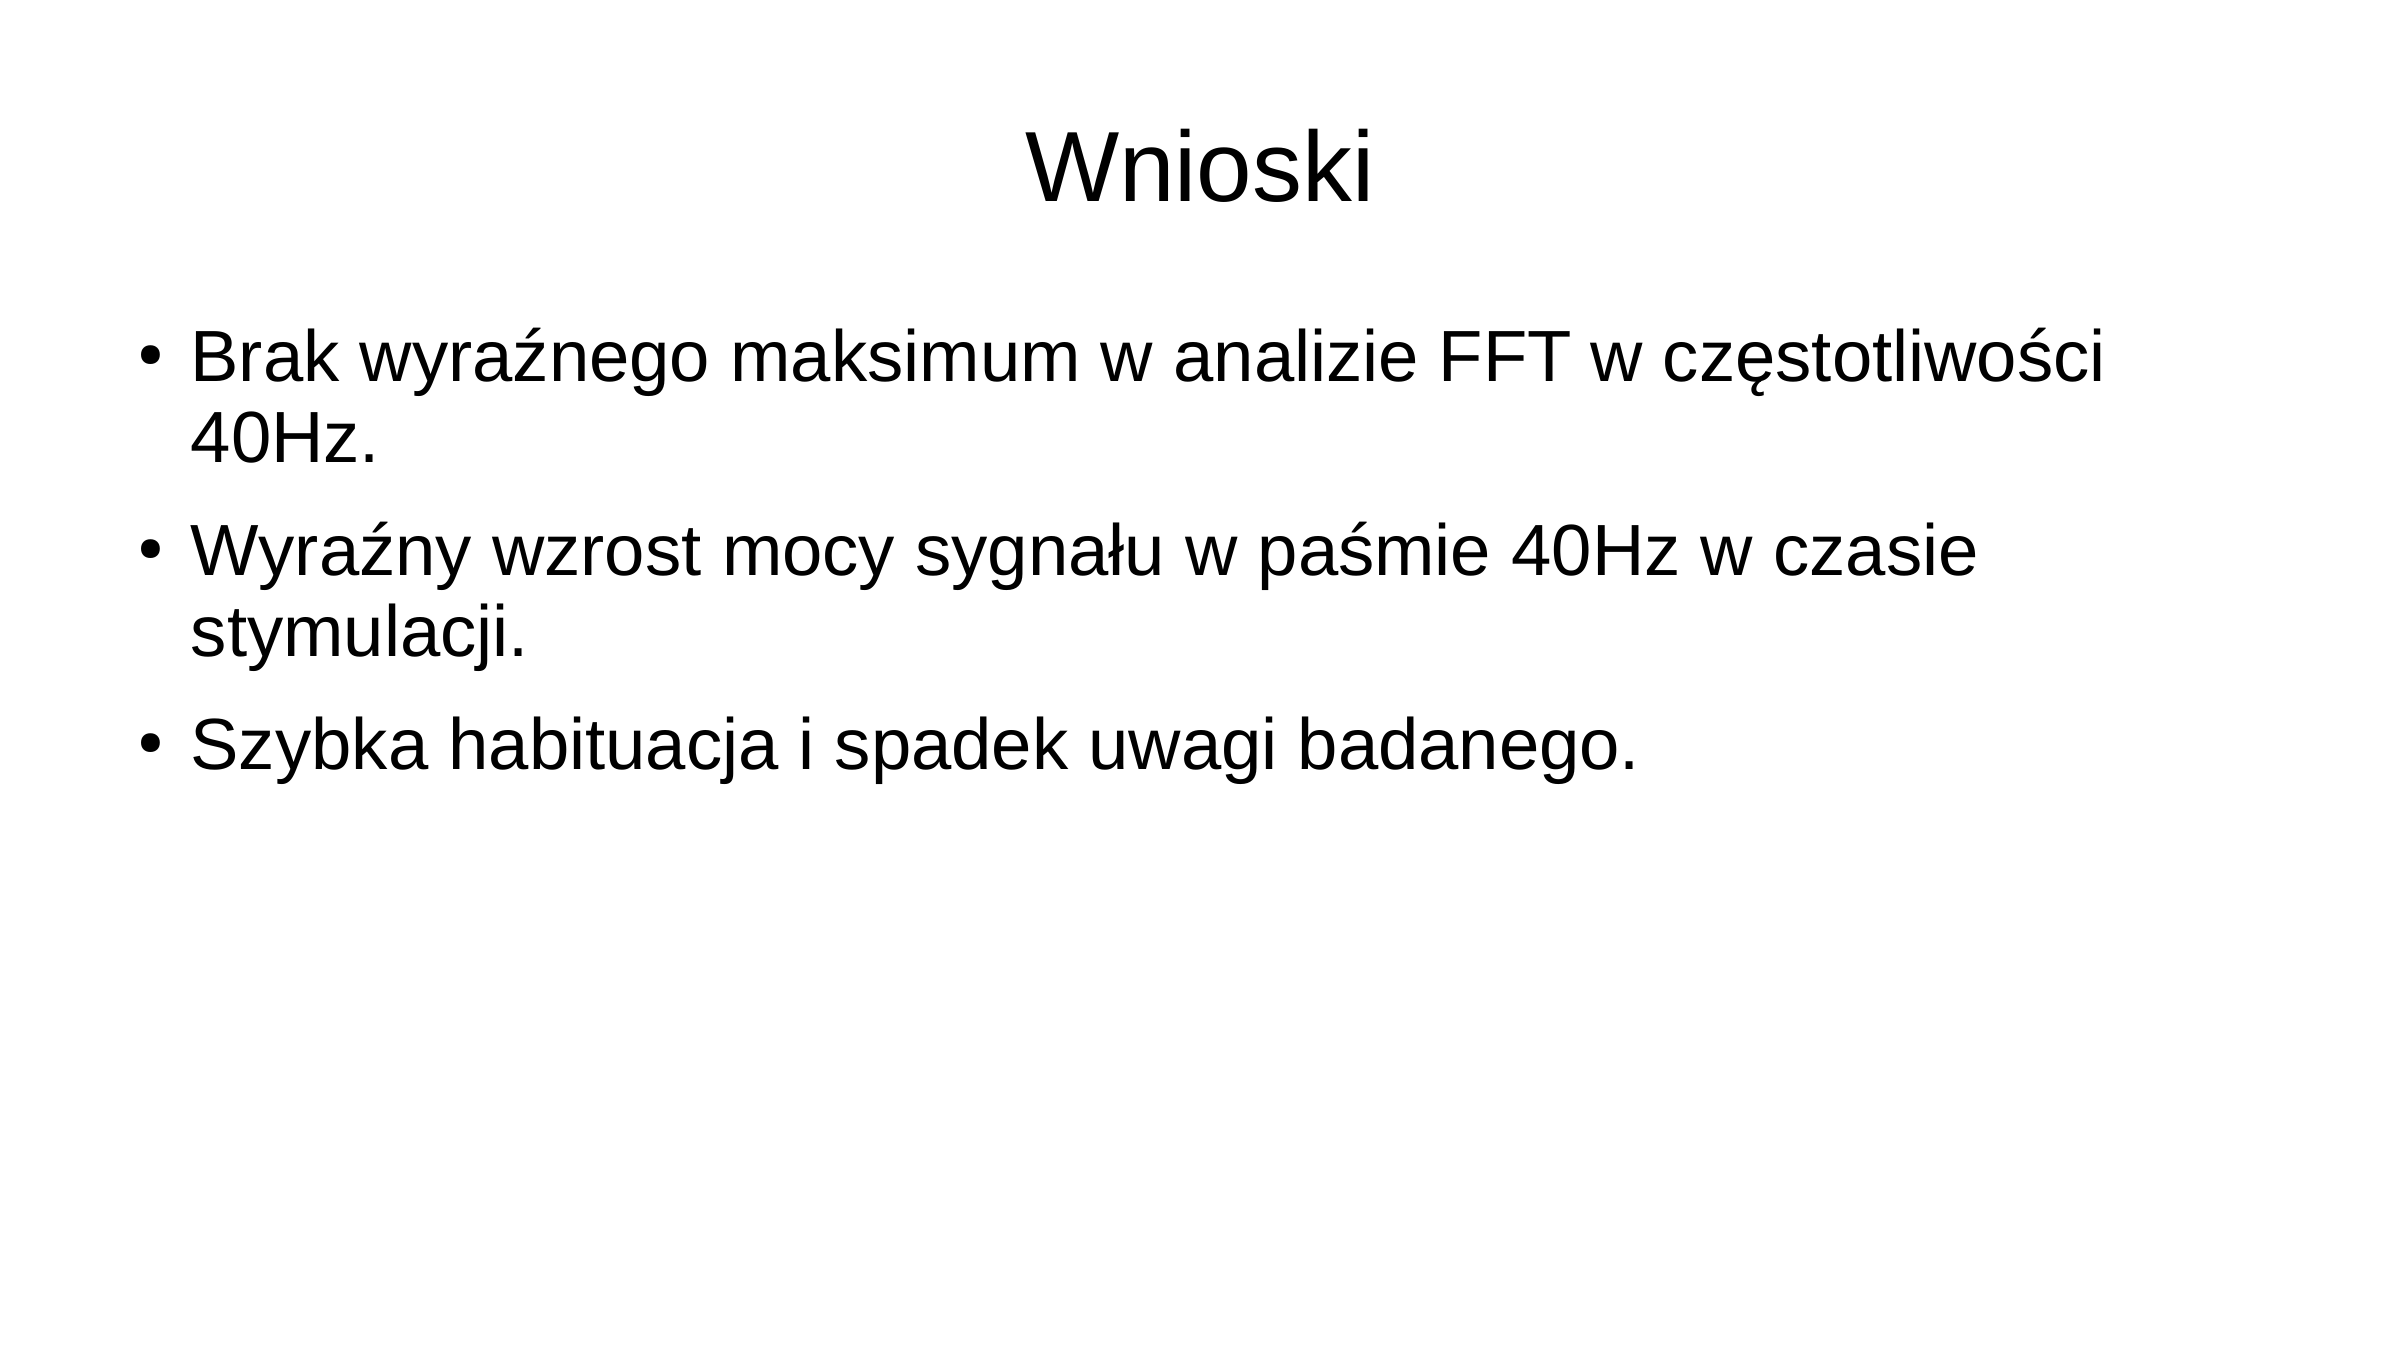

# Wnioski
Brak wyraźnego maksimum w analizie FFT w częstotliwości 40Hz.
Wyraźny wzrost mocy sygnału w paśmie 40Hz w czasie stymulacji.
Szybka habituacja i spadek uwagi badanego.